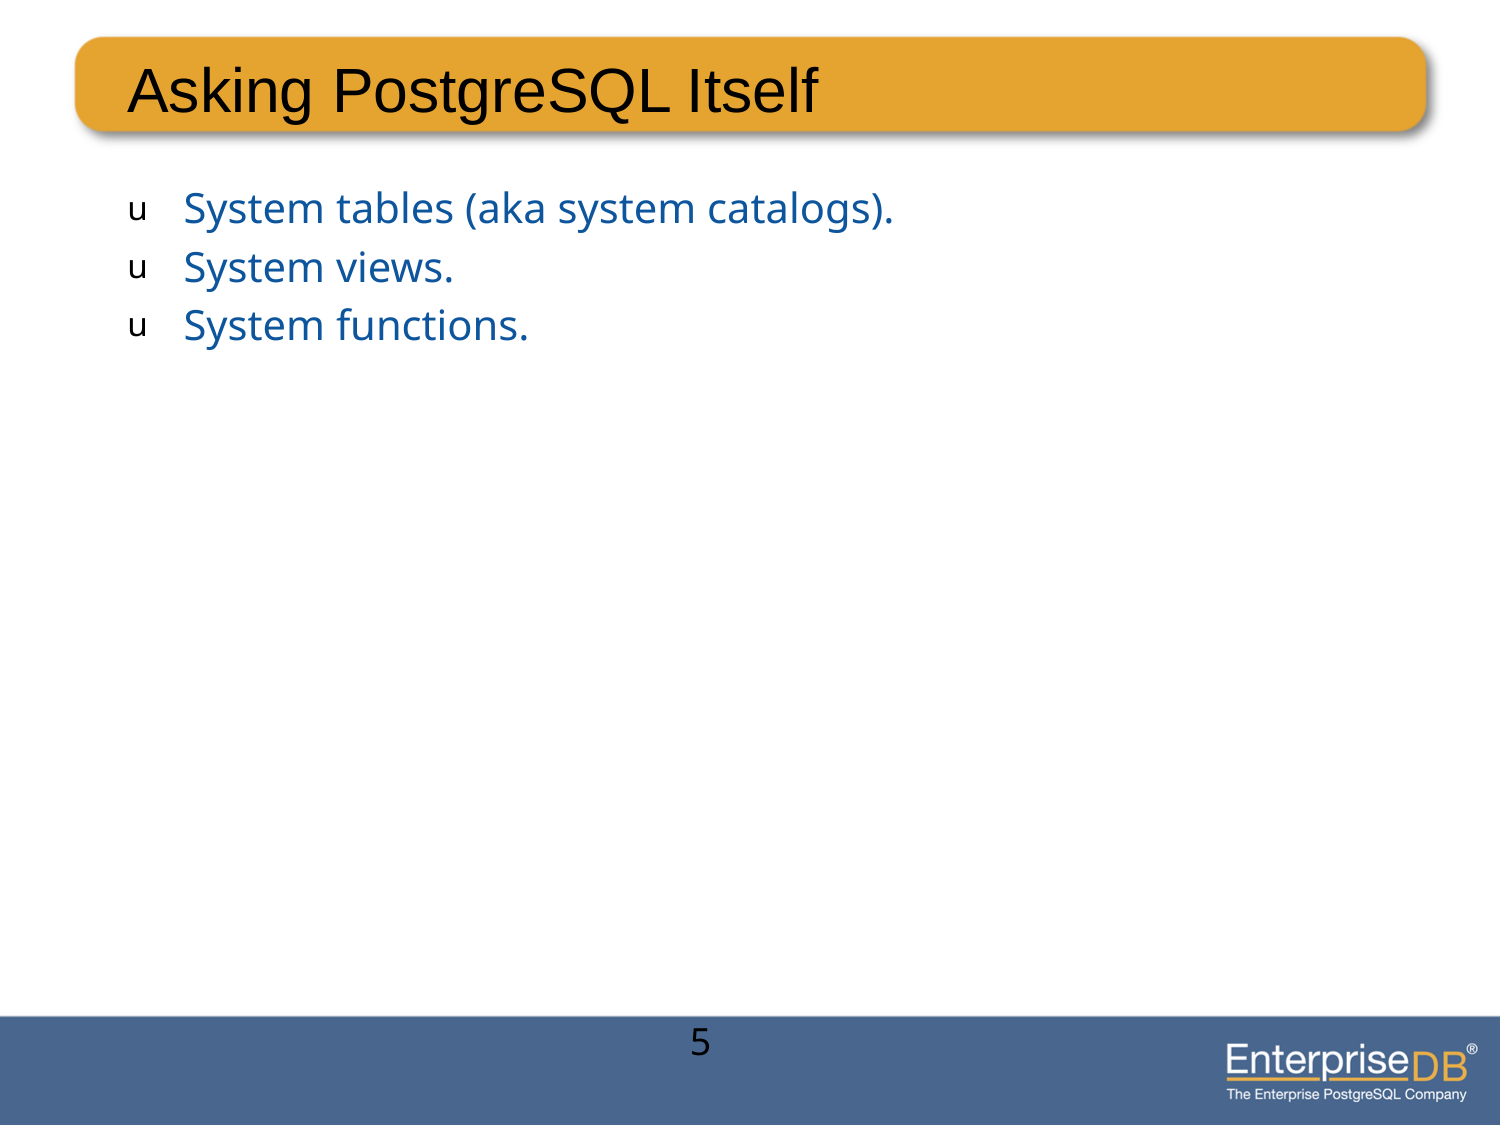

# Asking PostgreSQL Itself
System tables (aka system catalogs).
System views.
System functions.